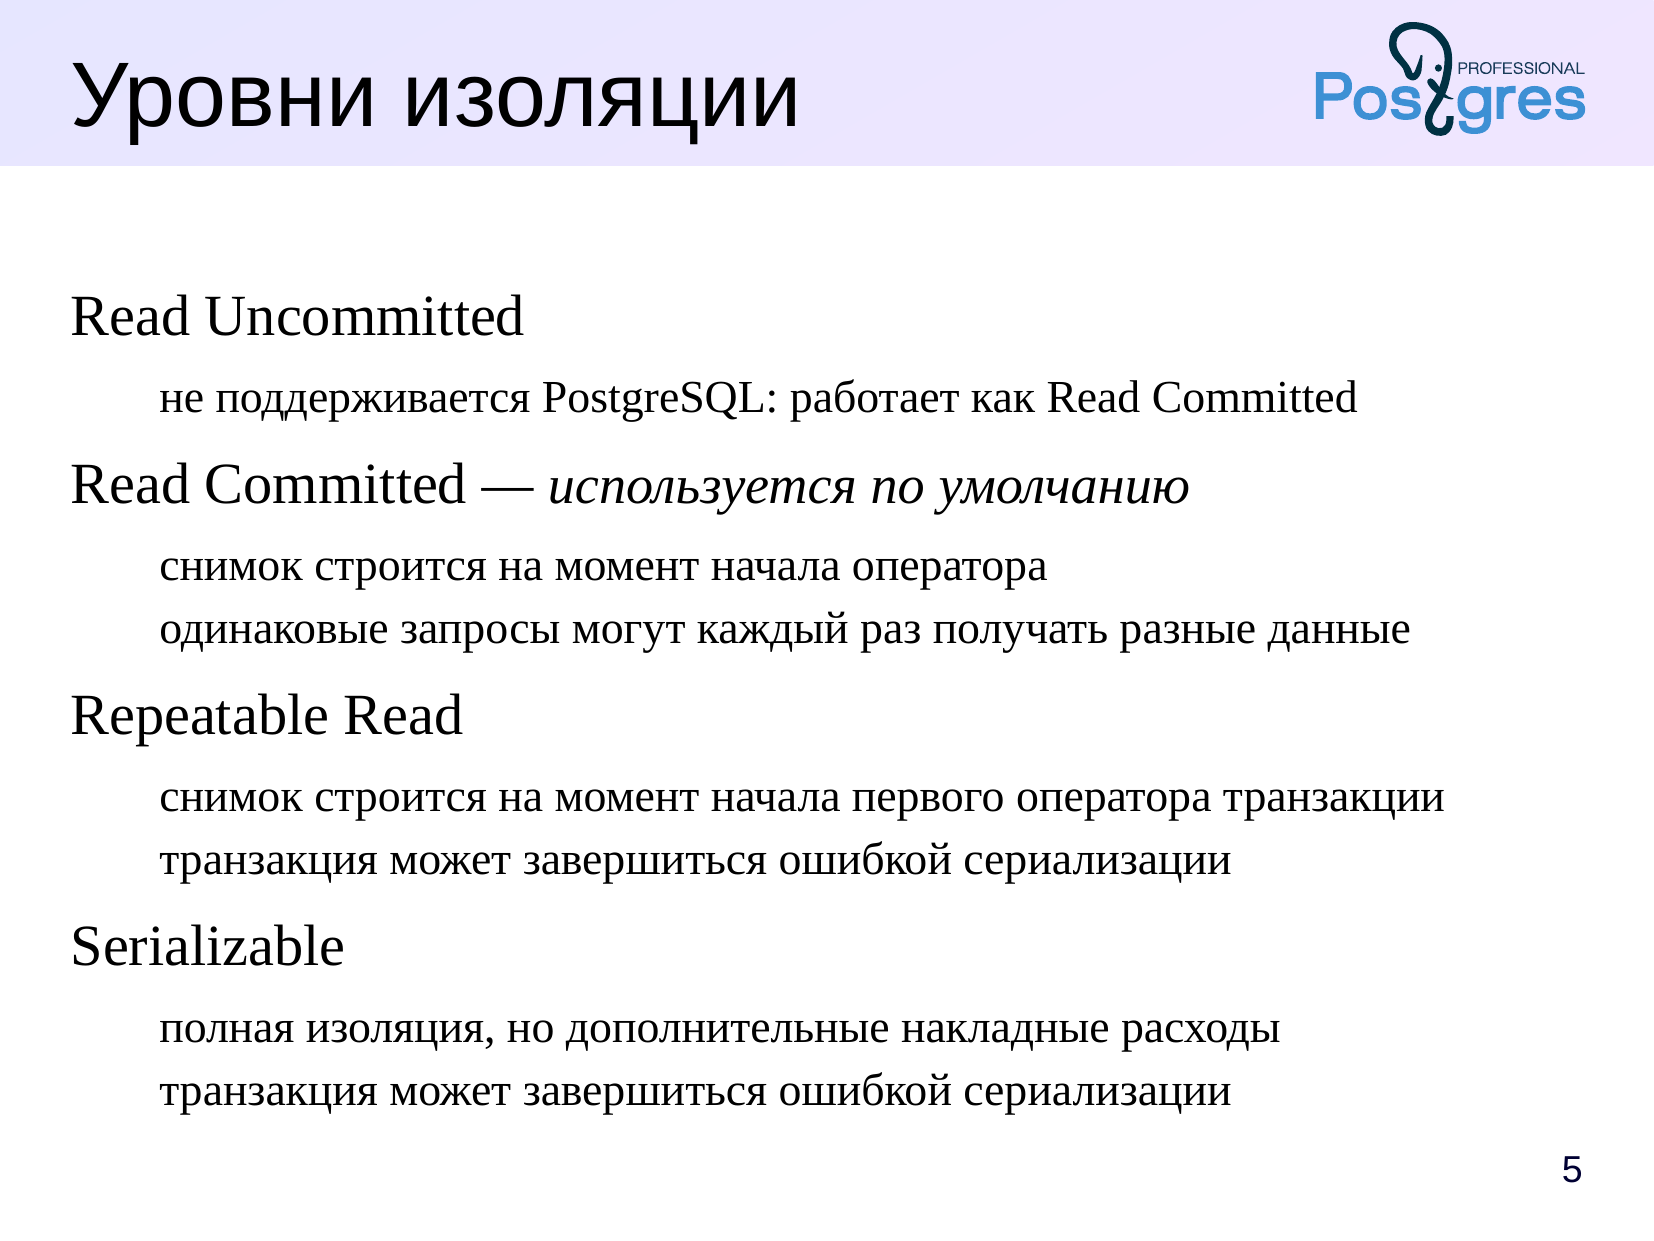

# Уровни изоляции
Read Uncommitted
не поддерживается PostgreSQL: работает как Read Committed
Read Committed — используется по умолчанию
снимок строится на момент начала оператора
одинаковые запросы могут каждый раз получать разные данные
Repeatable Read
снимок строится на момент начала первого оператора транзакции
транзакция может завершиться ошибкой сериализации
Serializable
полная изоляция, но дополнительные накладные расходы
транзакция может завершиться ошибкой сериализации